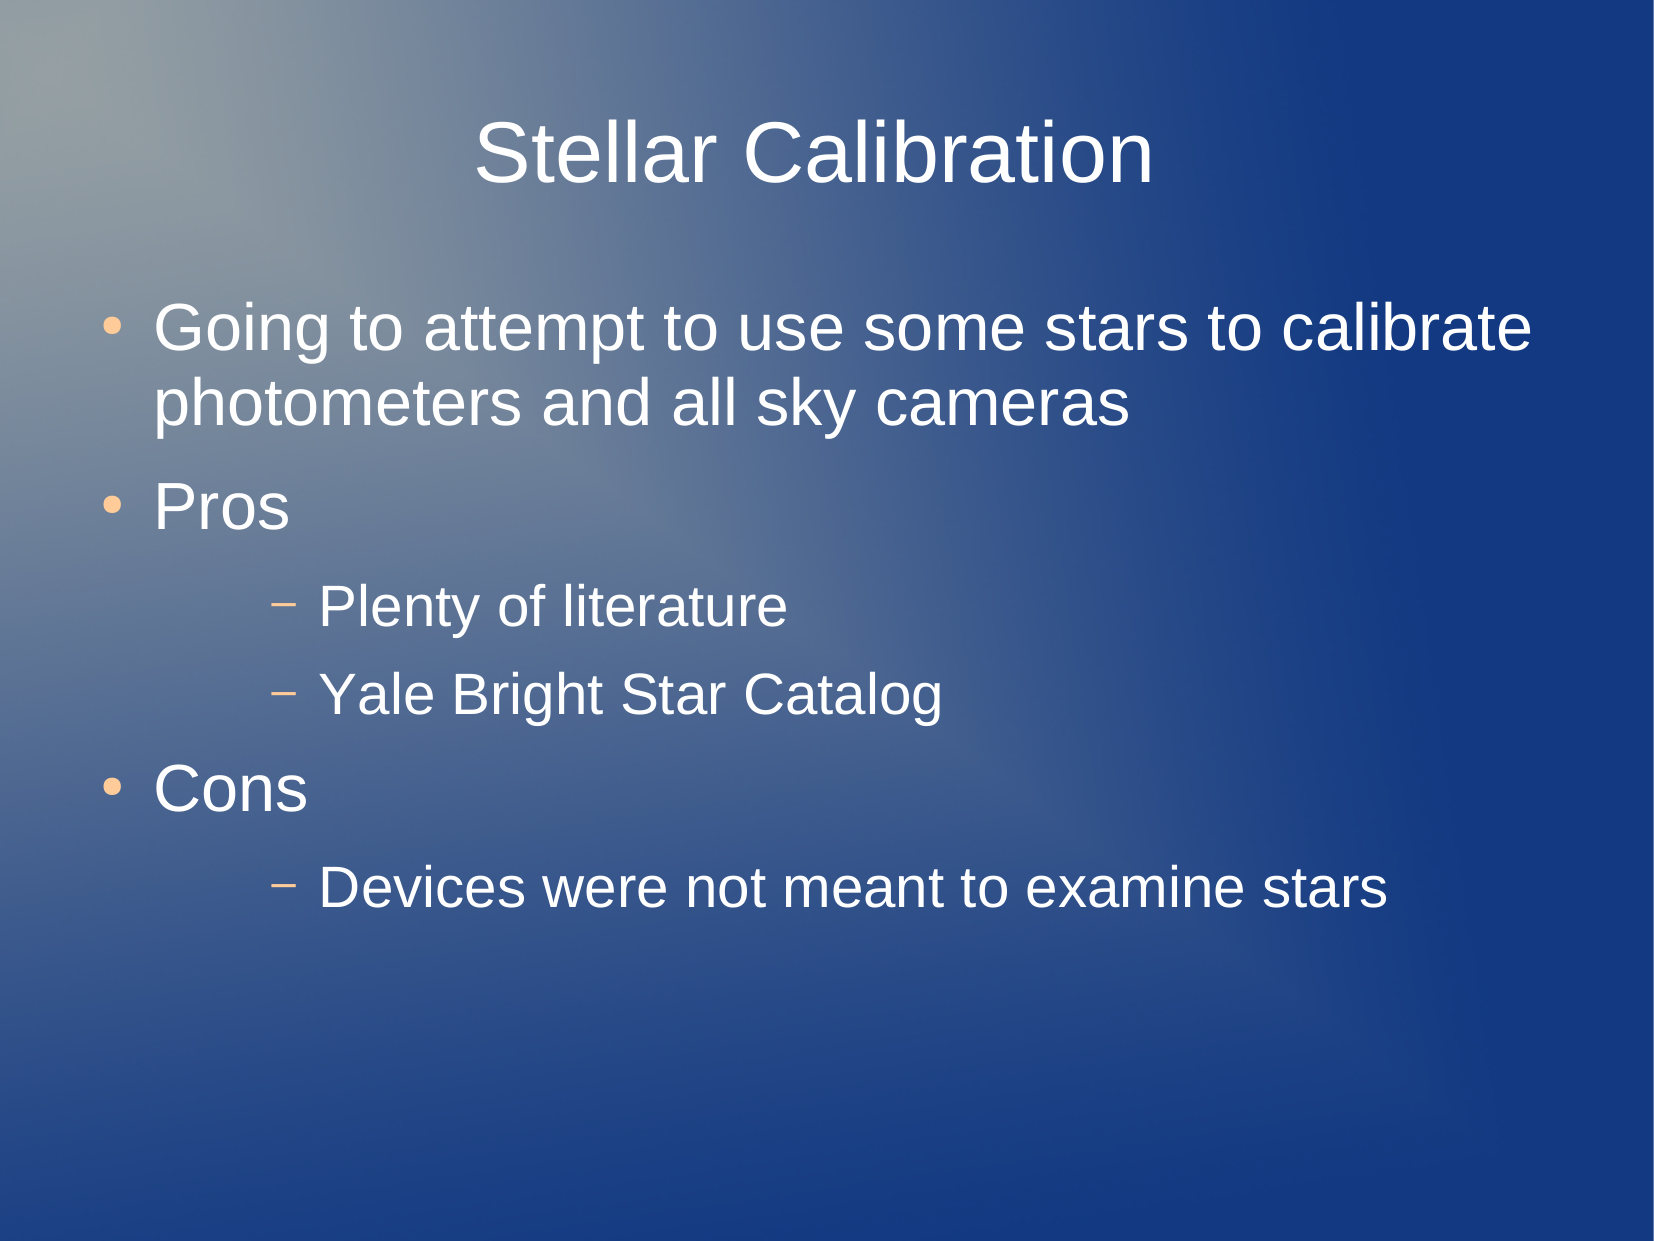

# Stellar Calibration
Going to attempt to use some stars to calibrate photometers and all sky cameras
Pros
Plenty of literature
Yale Bright Star Catalog
Cons
Devices were not meant to examine stars